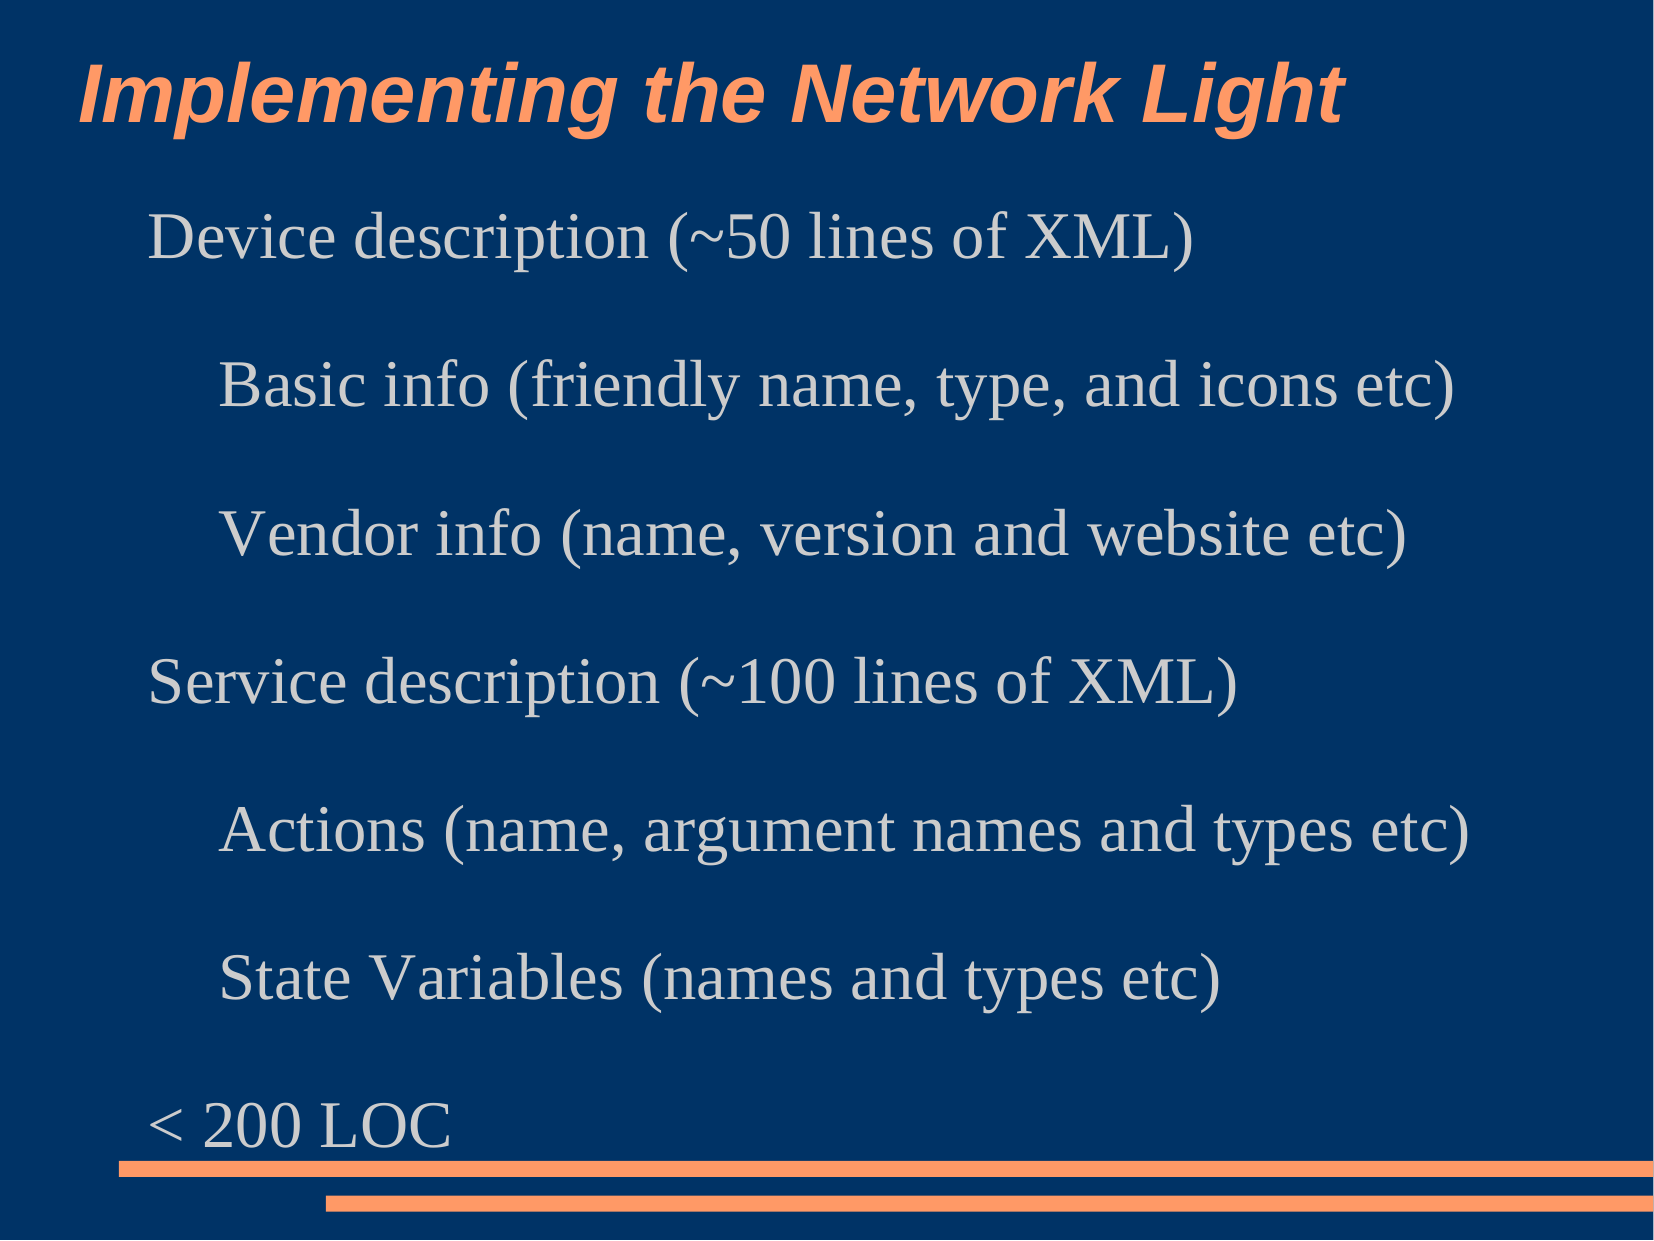

# Implementing the Network Light
Device description (~50 lines of XML)
Basic info (friendly name, type, and icons etc)
Vendor info (name, version and website etc)
Service description (~100 lines of XML)
Actions (name, argument names and types etc)
State Variables (names and types etc)
< 200 LOC